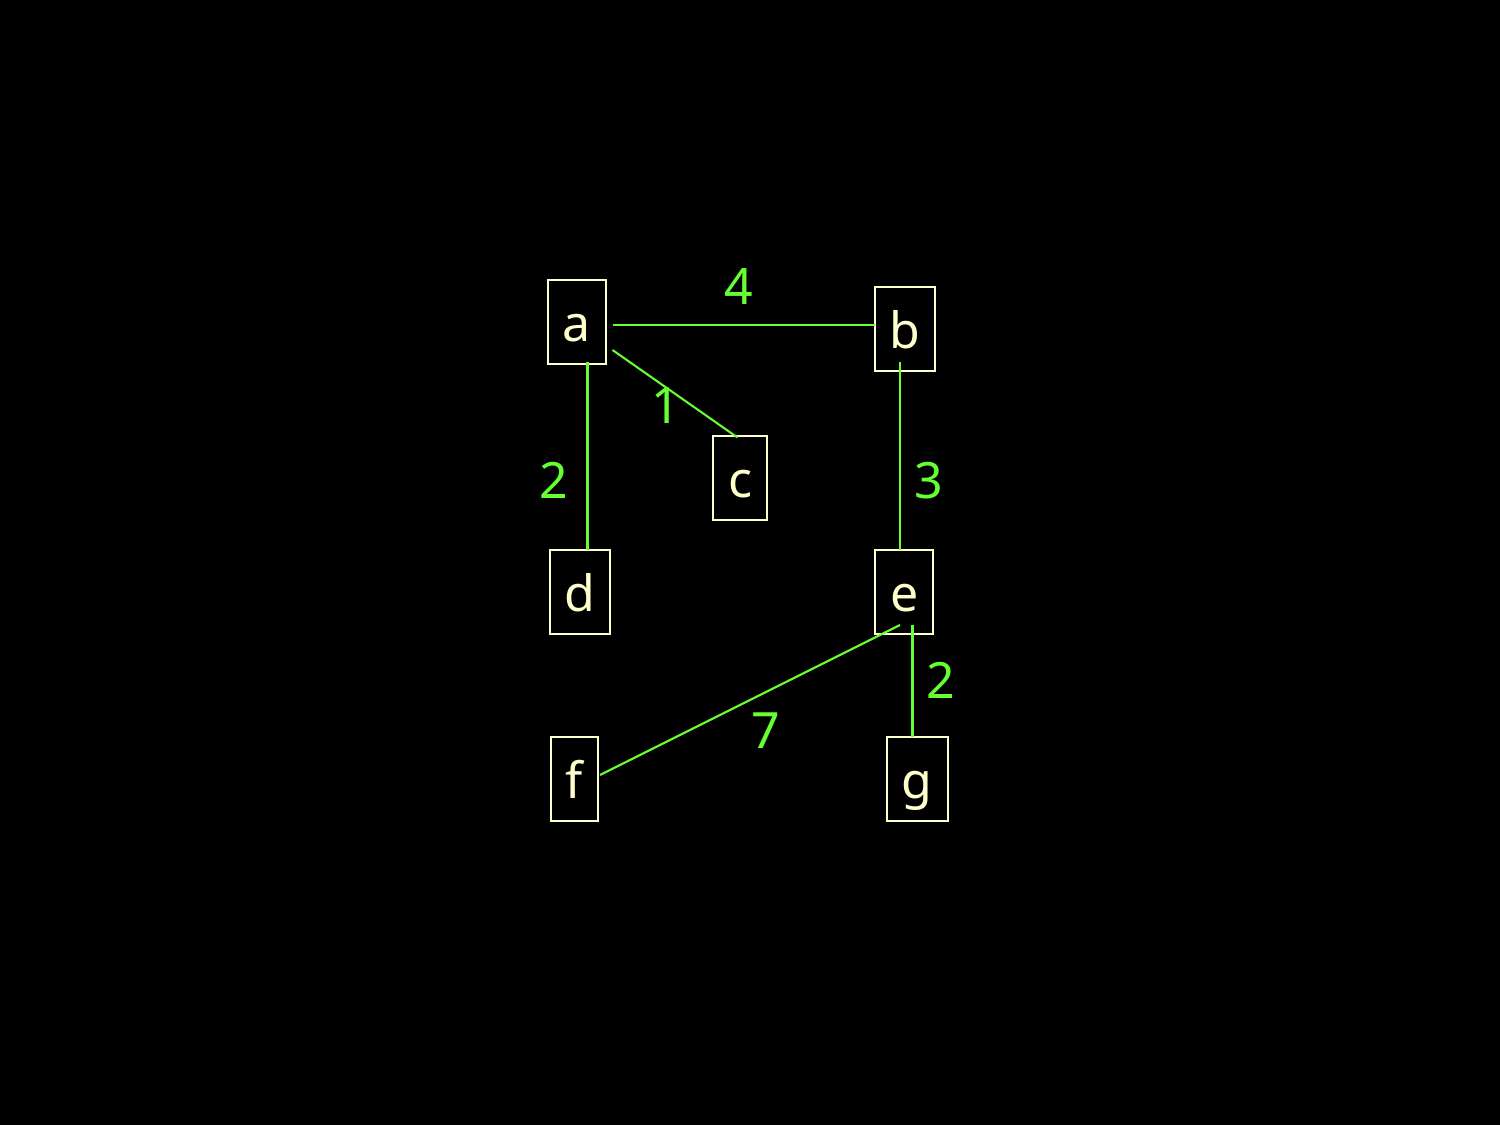

4
a
b
1
c
2
3
d
e
2
7
f
g